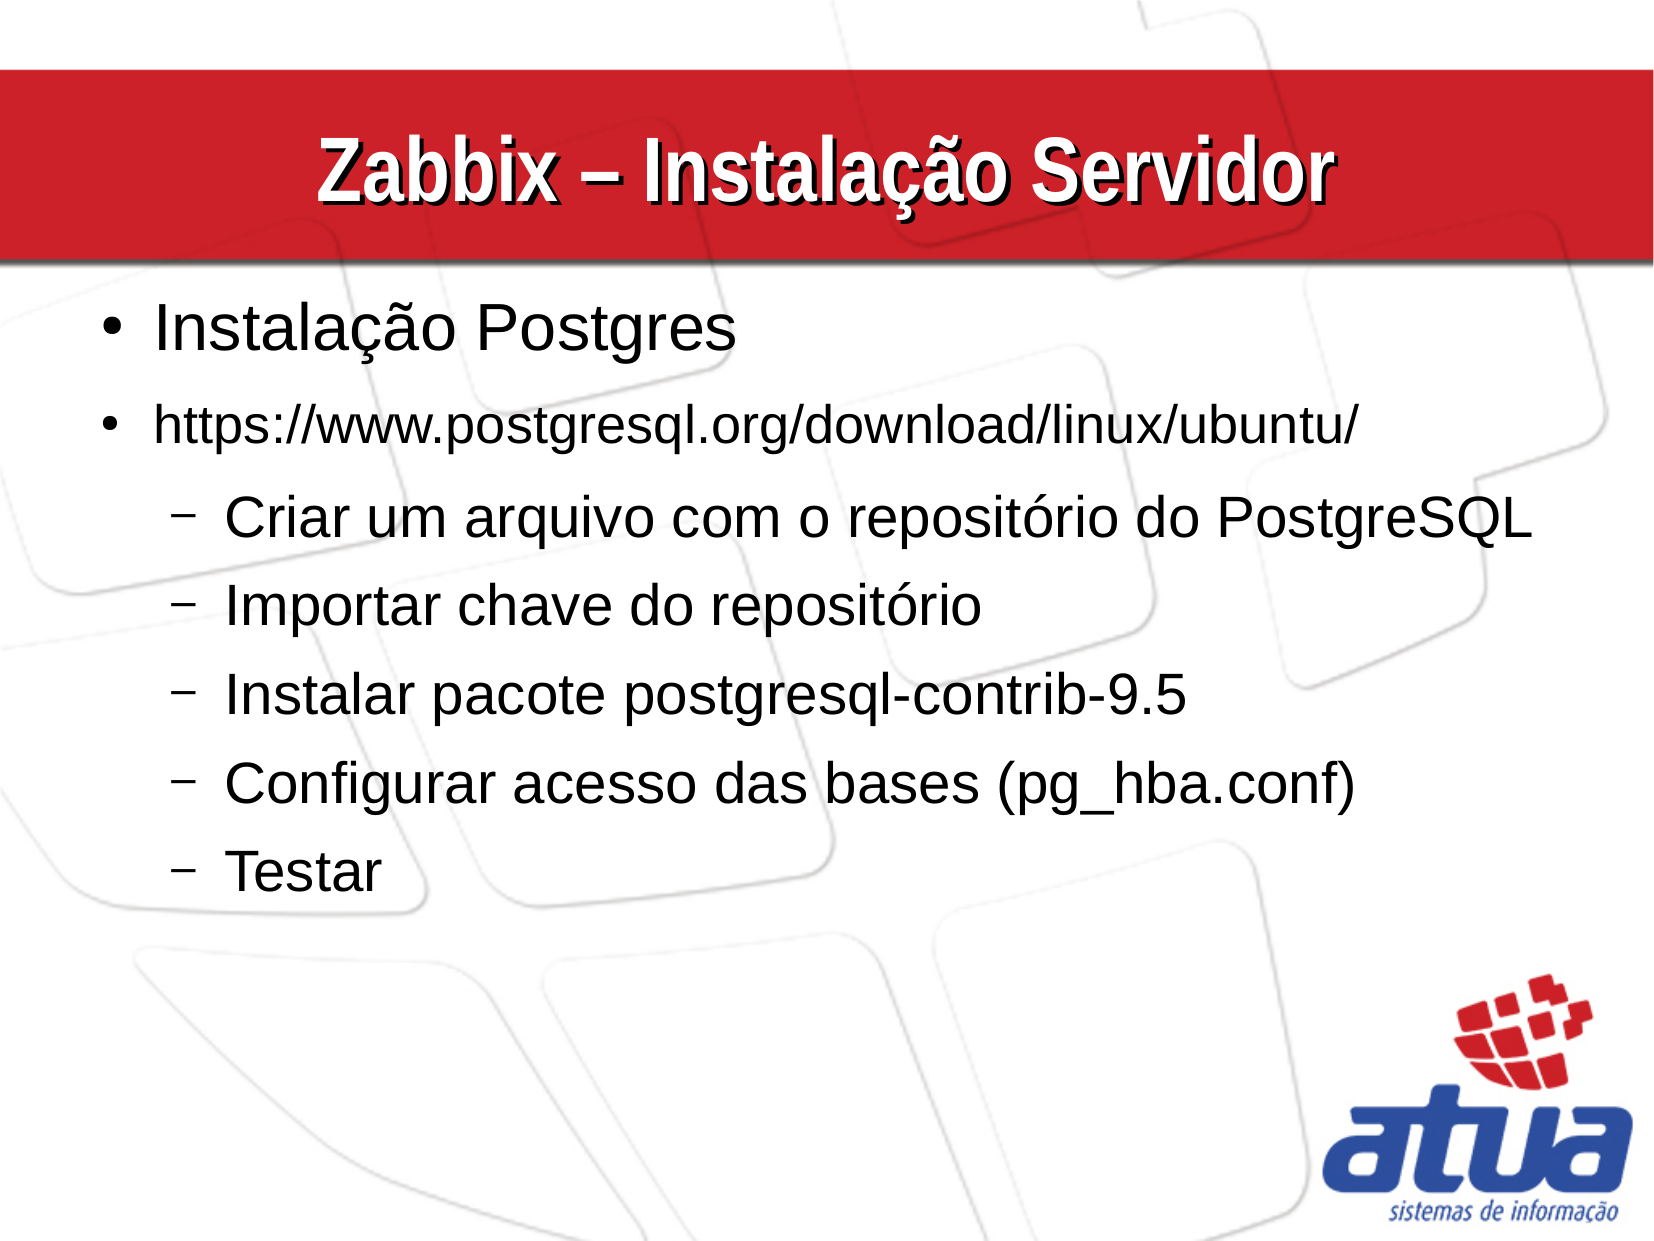

# Zabbix – Instalação Servidor
Instalação Postgres
https://www.postgresql.org/download/linux/ubuntu/
Criar um arquivo com o repositório do PostgreSQL
Importar chave do repositório
Instalar pacote postgresql-contrib-9.5
Configurar acesso das bases (pg_hba.conf)
Testar